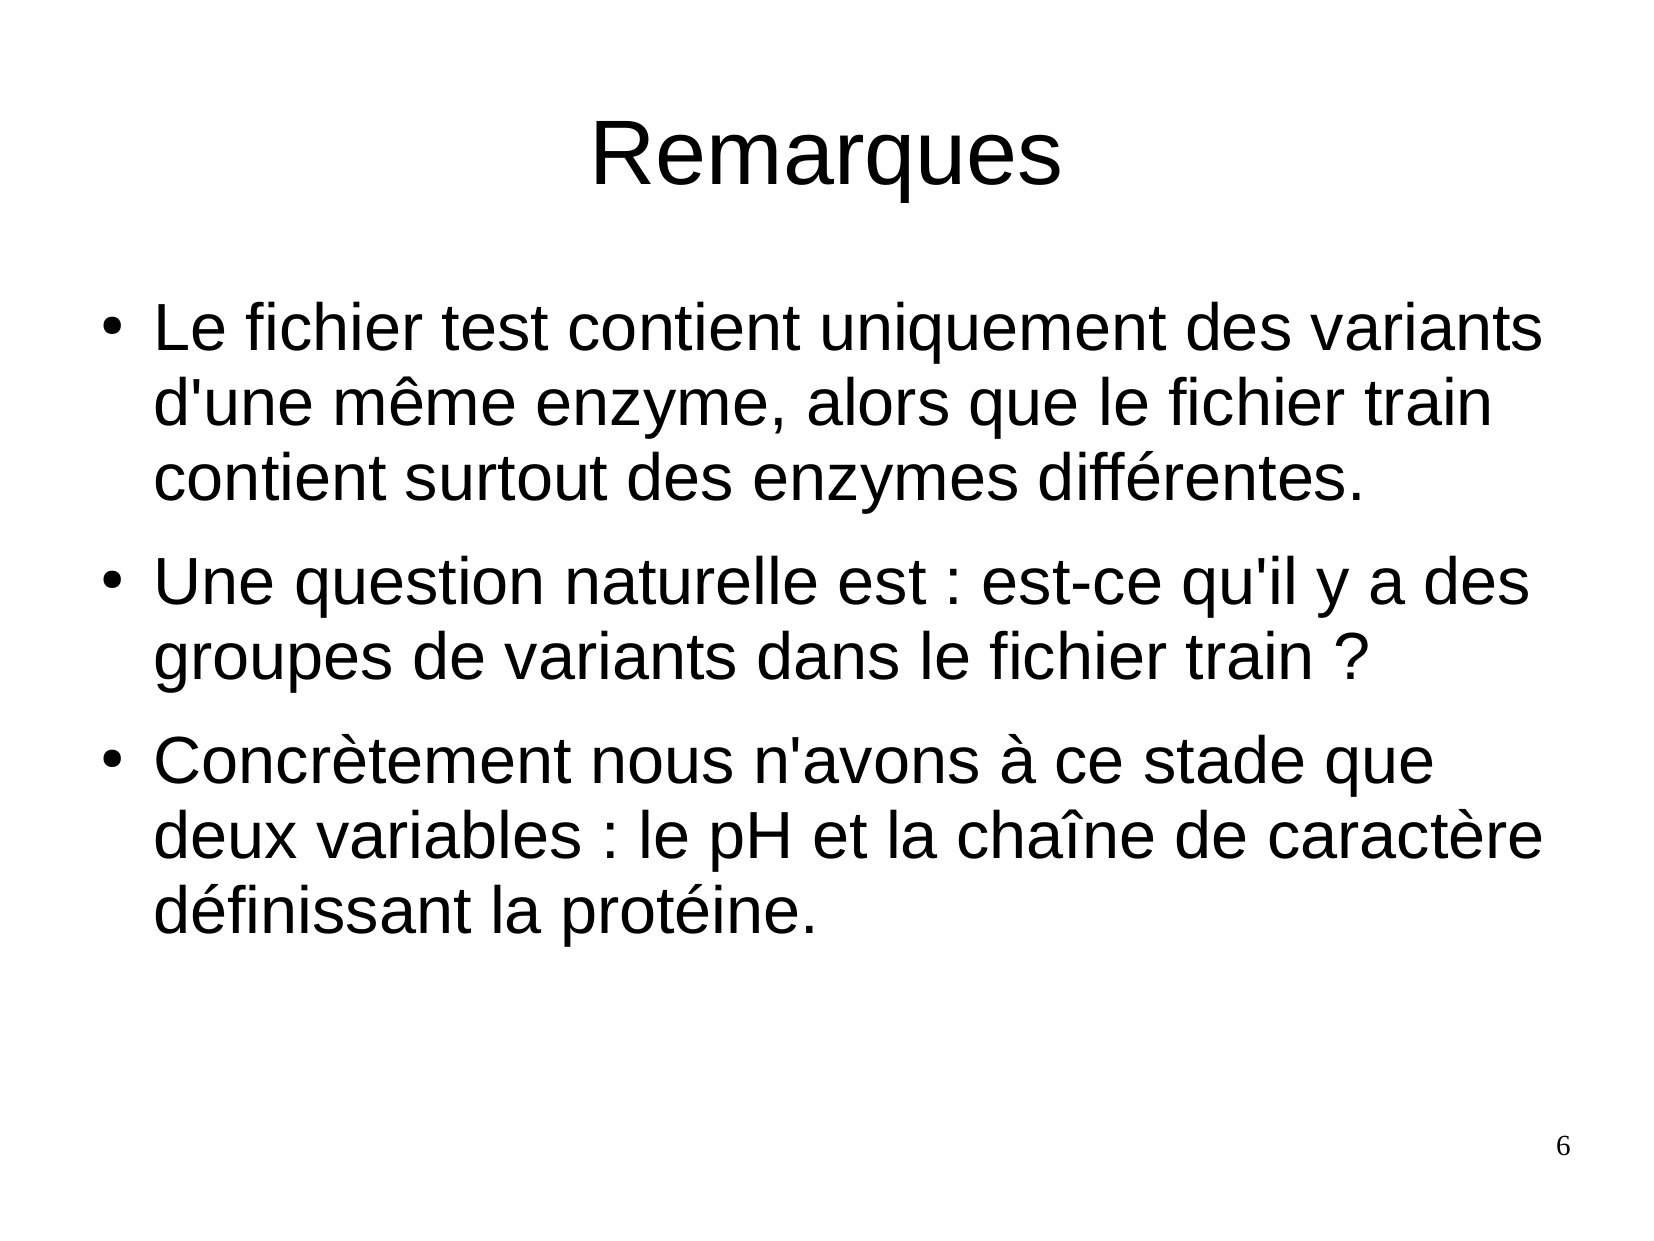

# Remarques
Le fichier test contient uniquement des variants d'une même enzyme, alors que le fichier train contient surtout des enzymes différentes.
Une question naturelle est : est-ce qu'il y a des groupes de variants dans le fichier train ?
Concrètement nous n'avons à ce stade que deux variables : le pH et la chaîne de caractère définissant la protéine.
6